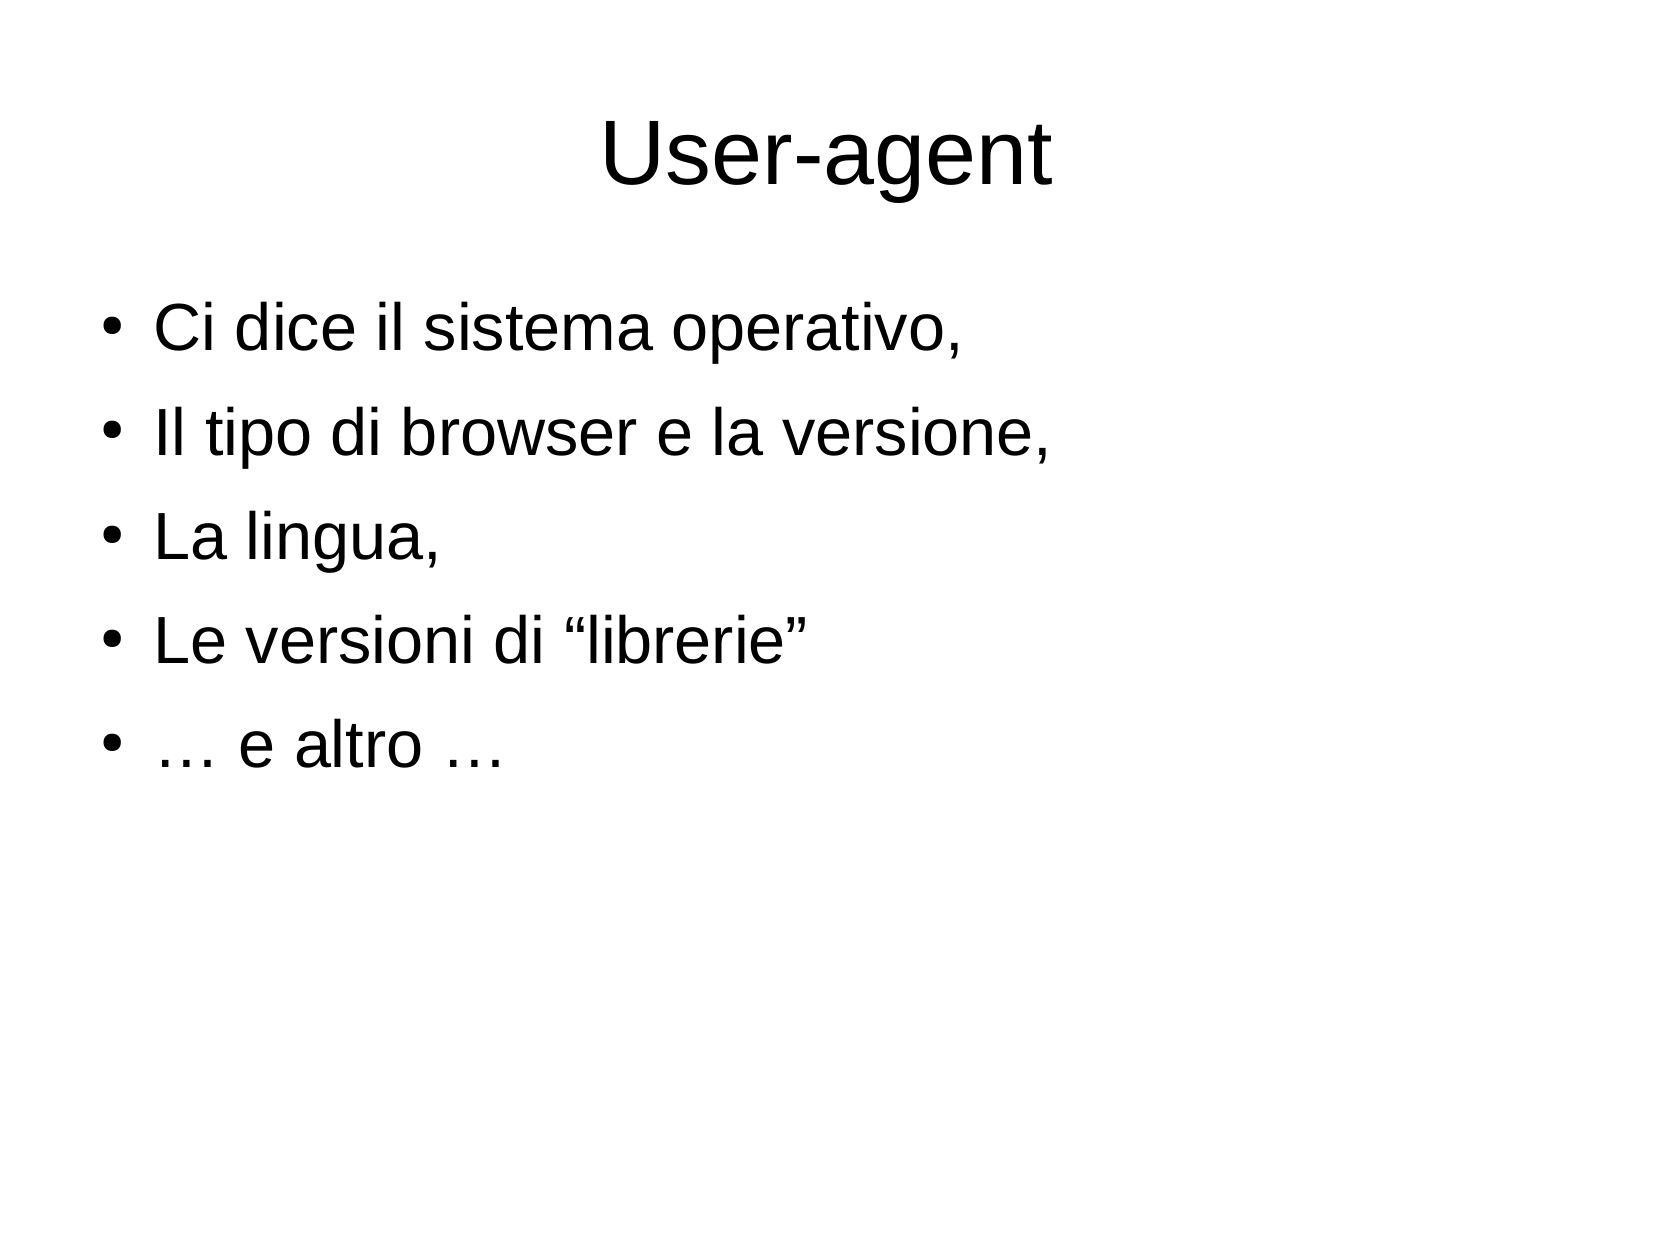

# User-agent
Ci dice il sistema operativo,
Il tipo di browser e la versione,
La lingua,
Le versioni di “librerie”
… e altro …